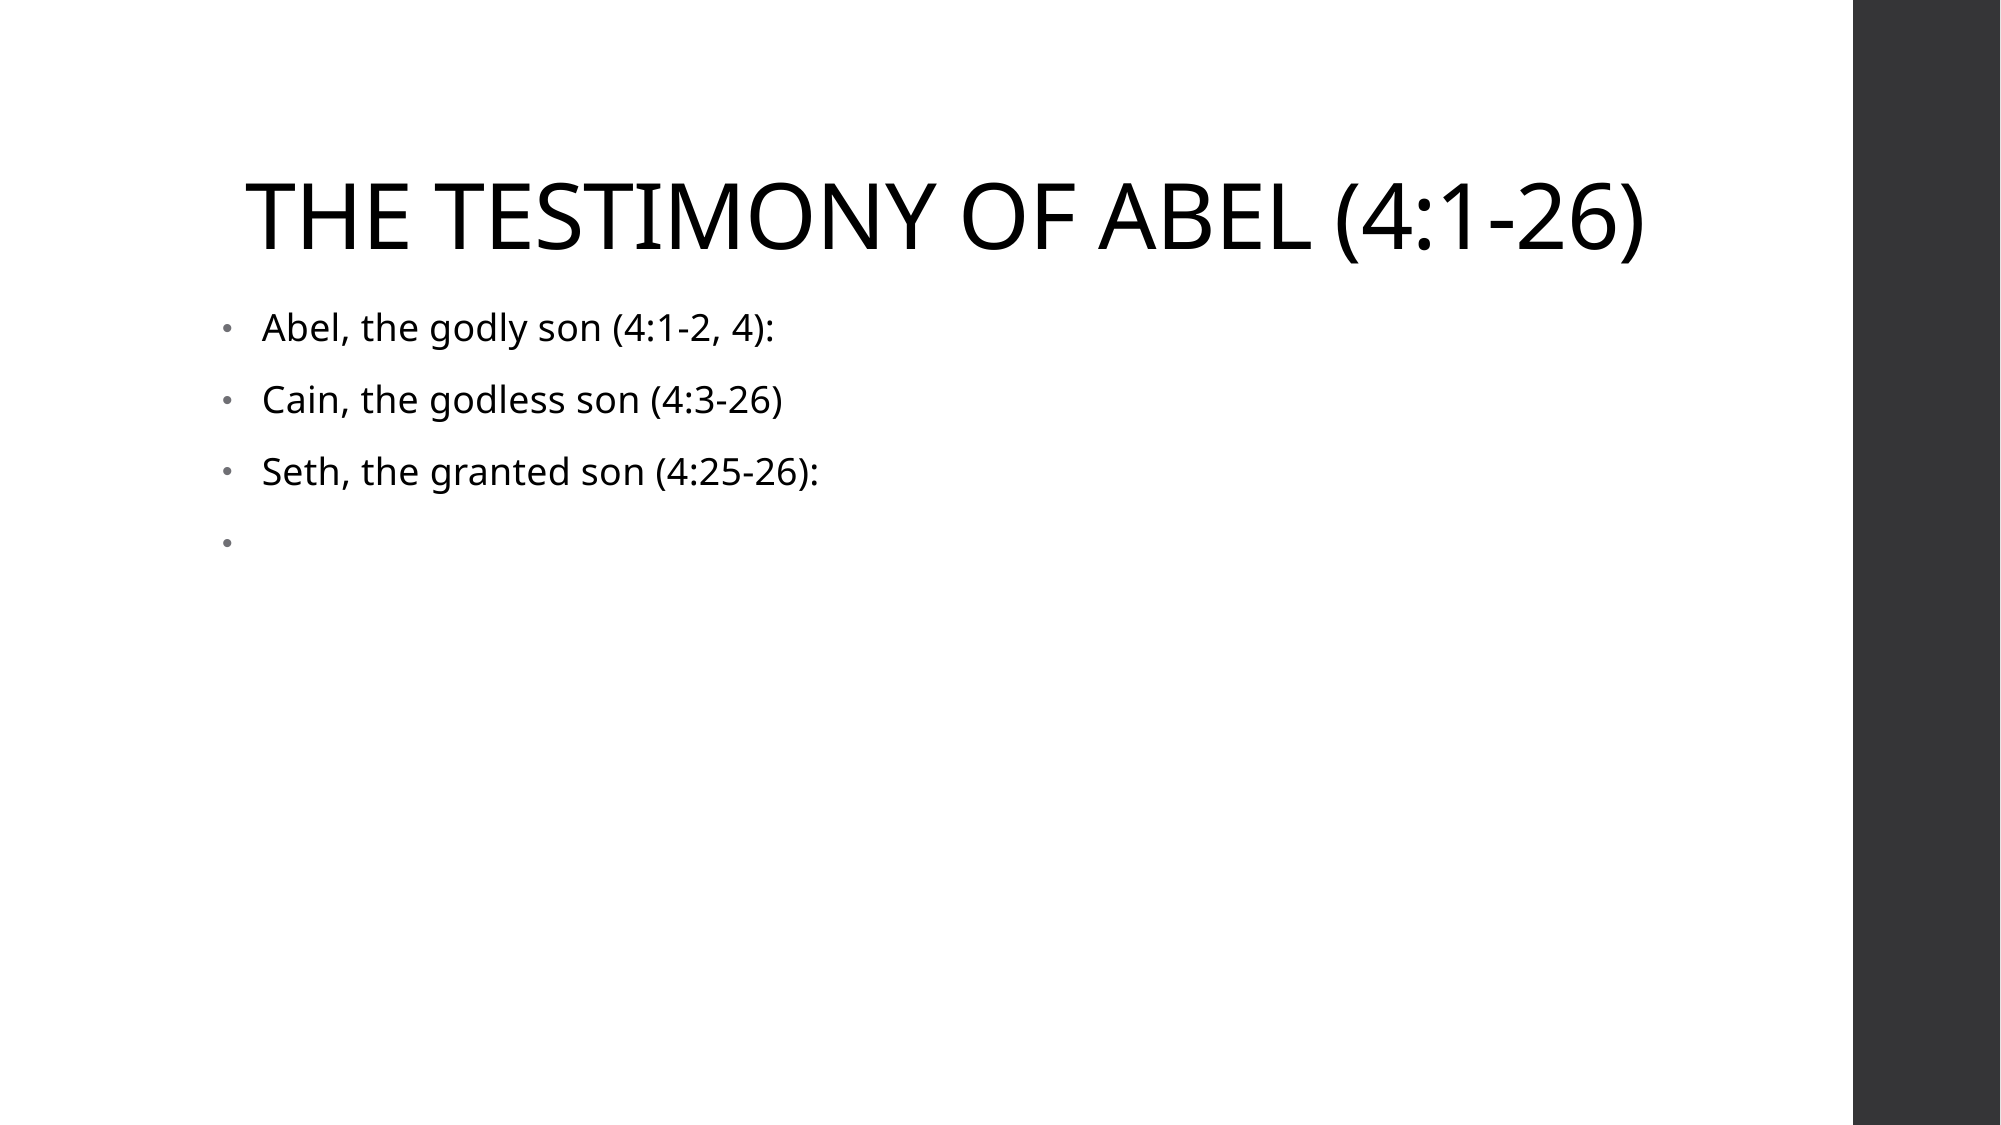

# THE TESTIMONY OF ABEL (4:1-26)
 Abel, the godly son (4:1-2, 4):
 Cain, the godless son (4:3-26)
 Seth, the granted son (4:25-26):